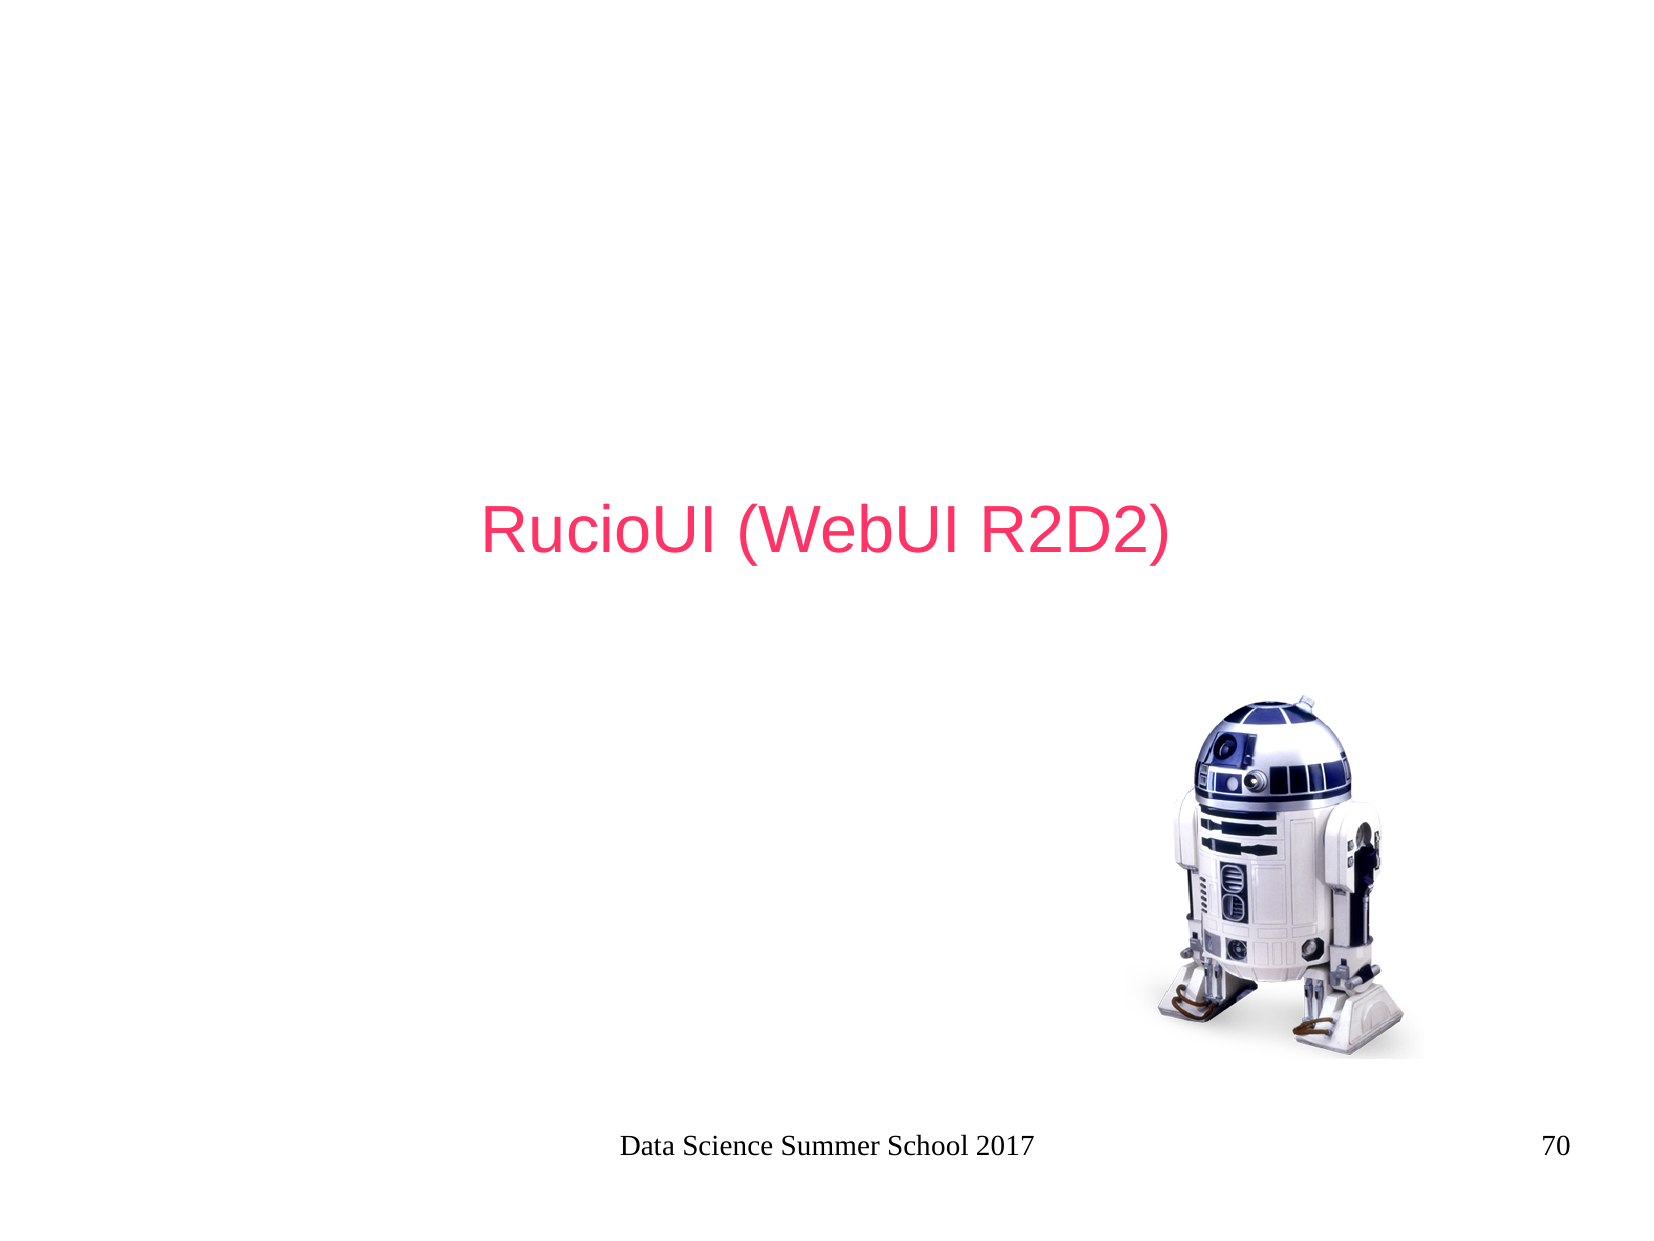

# RucioUI (WebUI R2D2)
Data Science Summer School 2017
70